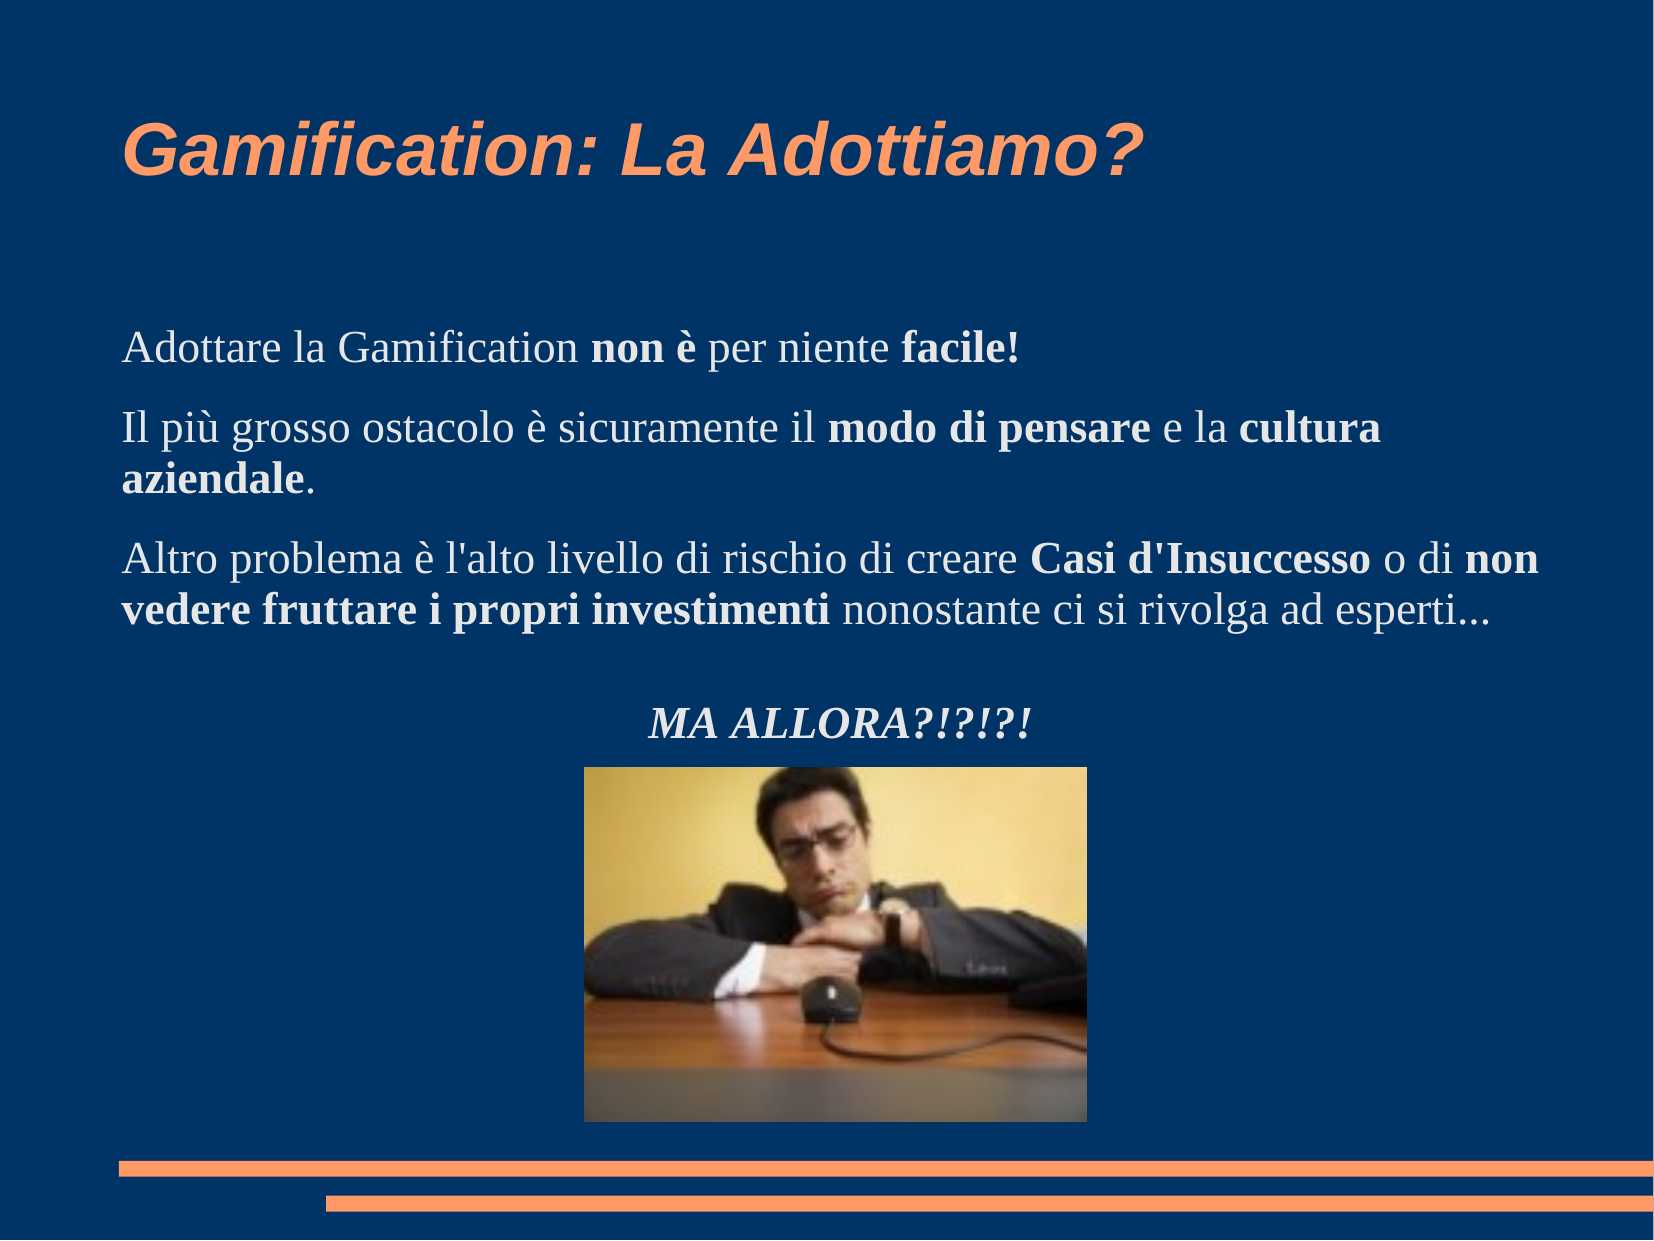

# Gamification: La Adottiamo?
Adottare la Gamification non è per niente facile!
Il più grosso ostacolo è sicuramente il modo di pensare e la cultura aziendale.
Altro problema è l'alto livello di rischio di creare Casi d'Insuccesso o di non vedere fruttare i propri investimenti nonostante ci si rivolga ad esperti...
MA ALLORA?!?!?!